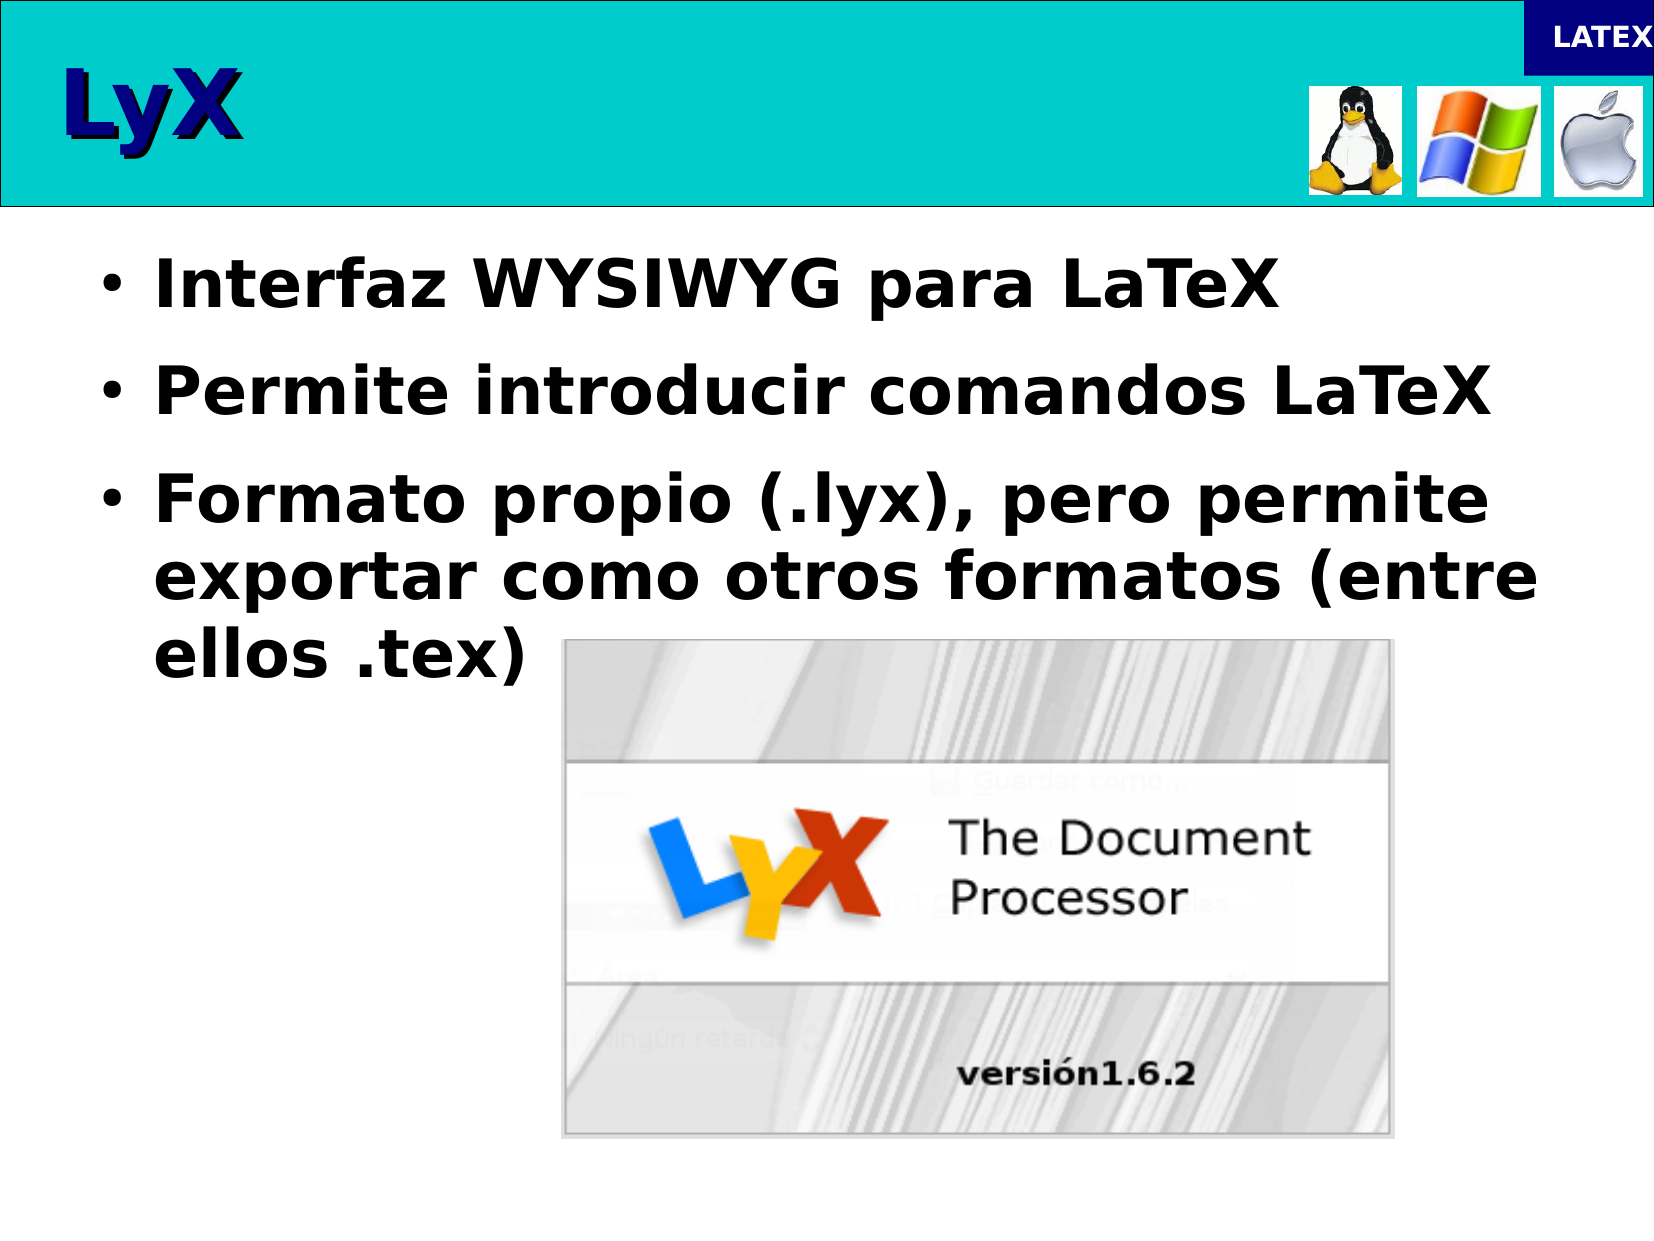

LATEX
# LyX
Interfaz WYSIWYG para LaTeX
Permite introducir comandos LaTeX
Formato propio (.lyx), pero permite exportar como otros formatos (entre ellos .tex)